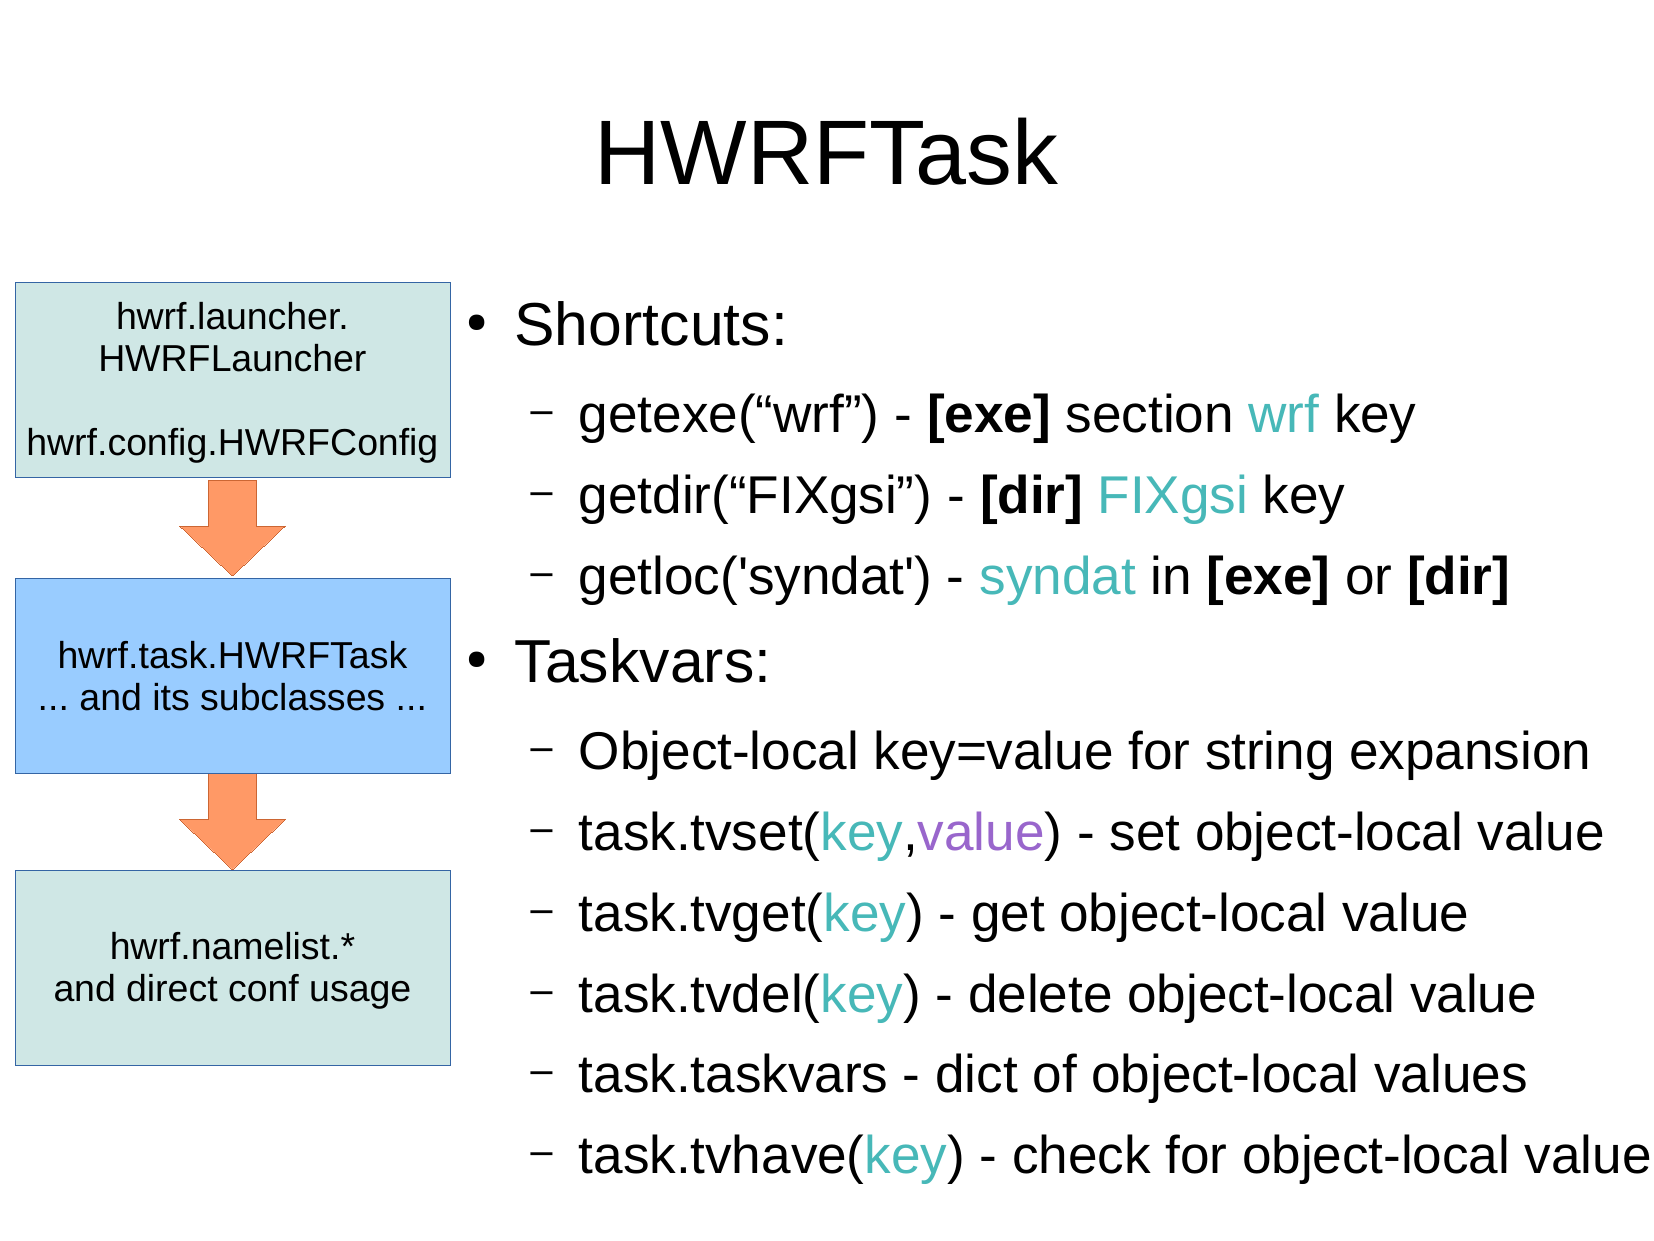

# HWRFTask
hwrf.launcher.
HWRFLauncher
hwrf.config.HWRFConfig
Shortcuts:
getexe(“wrf”) - [exe] section wrf key
getdir(“FIXgsi”) - [dir] FIXgsi key
getloc('syndat') - syndat in [exe] or [dir]
Taskvars:
Object-local key=value for string expansion
task.tvset(key,value) - set object-local value
task.tvget(key) - get object-local value
task.tvdel(key) - delete object-local value
task.taskvars - dict of object-local values
task.tvhave(key) - check for object-local value
hwrf.task.HWRFTask
... and its subclasses ...
hwrf.namelist.*
and direct conf usage